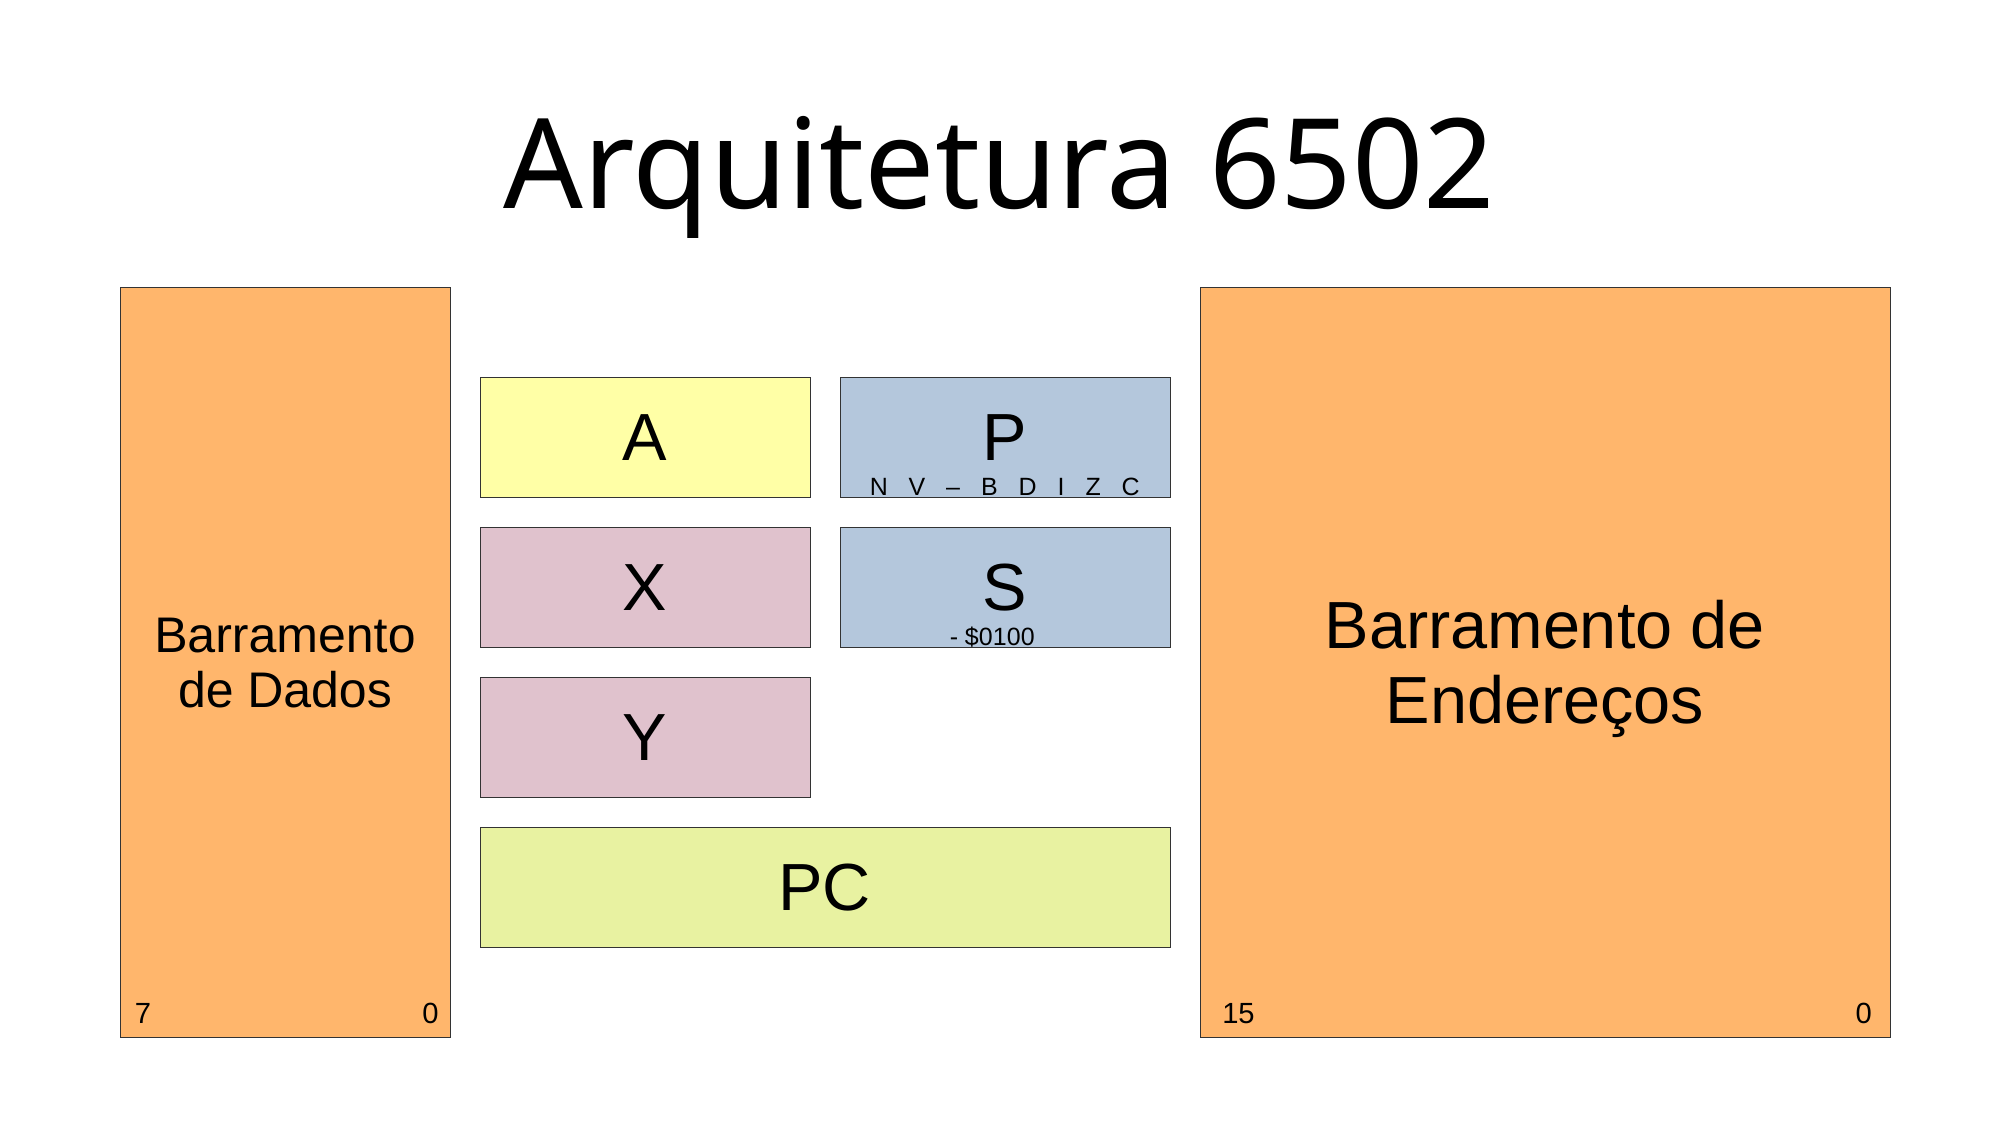

# Arquitetura 6502
Barramento
de Dados
Barramento de
Endereços
A
A
P
N V – B D I Z C
X
S
- $0100
Y
PC
7 0
15 0